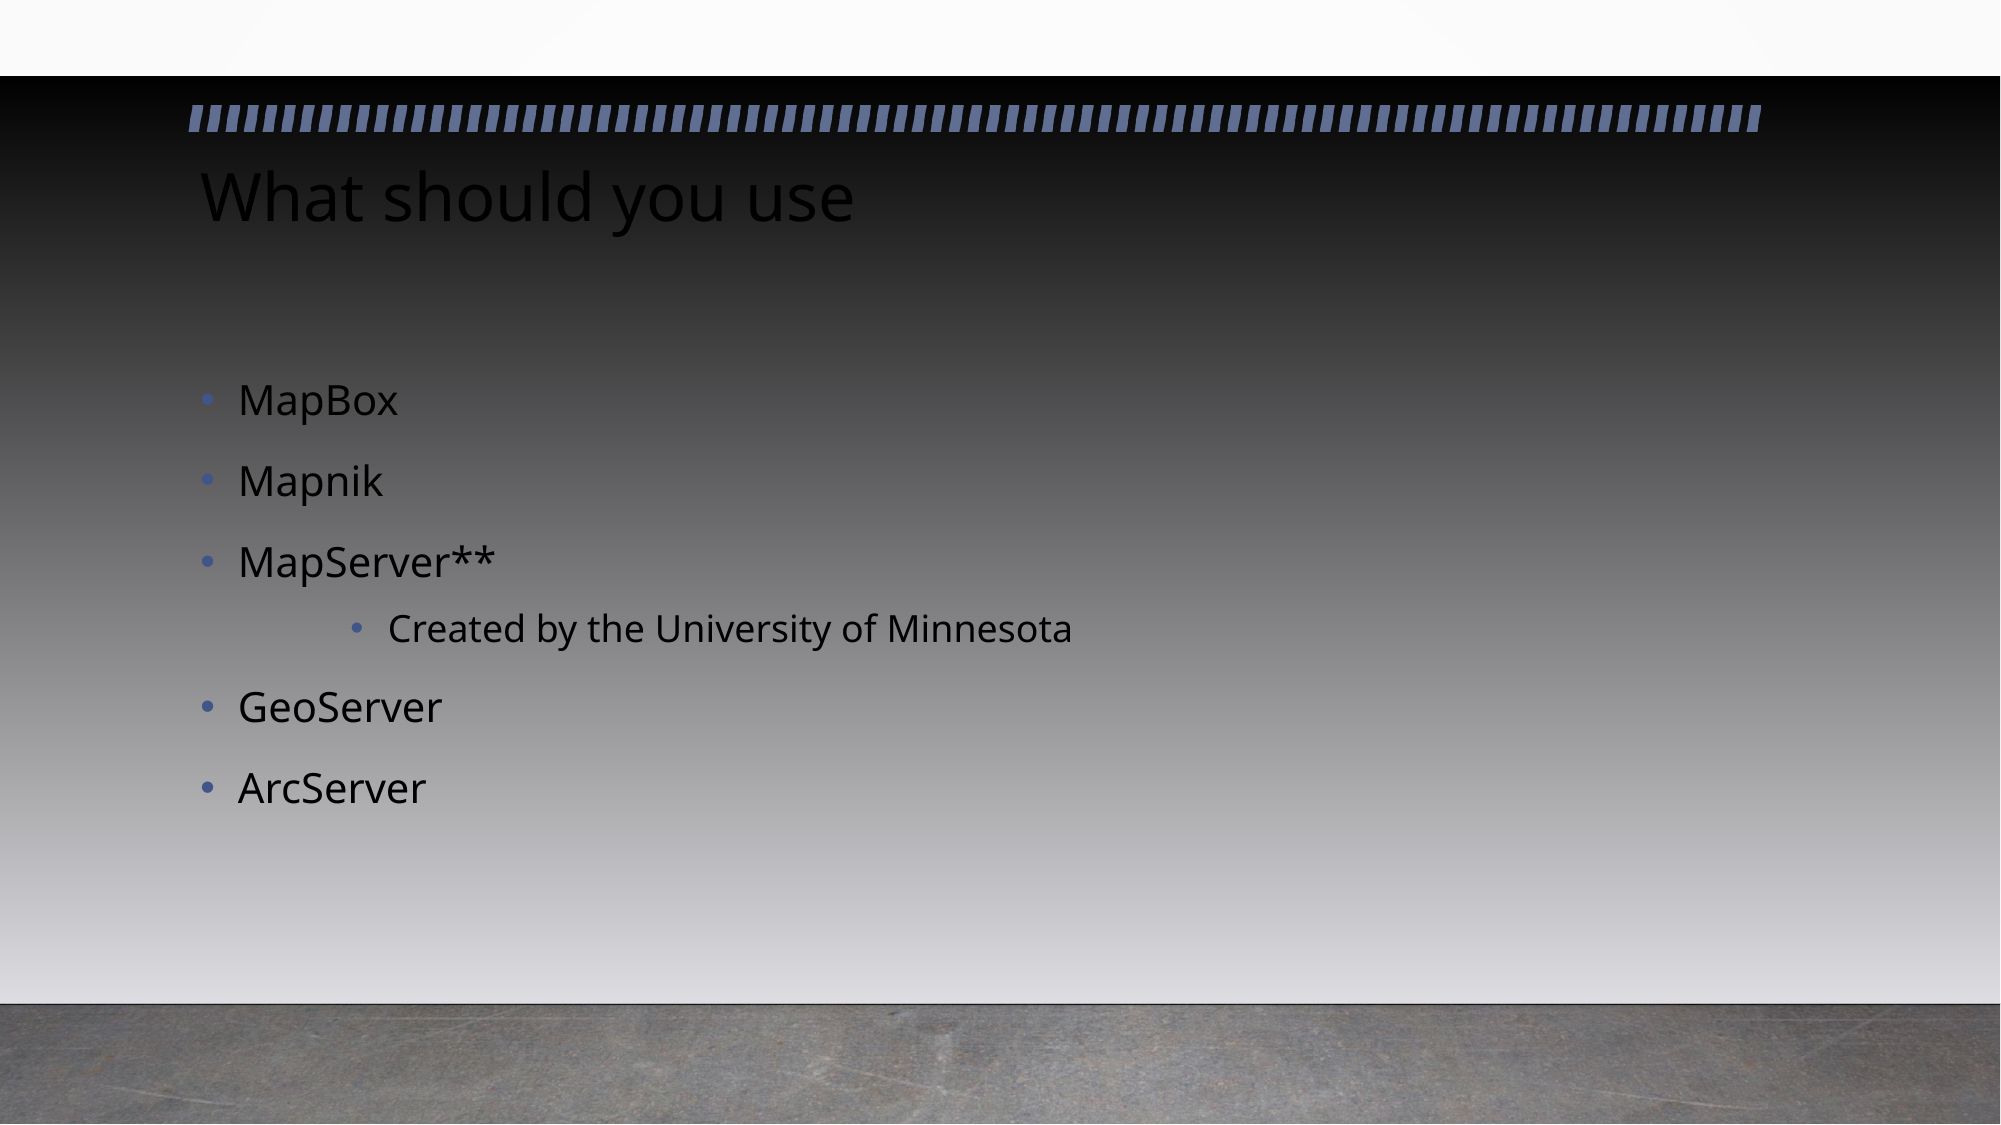

# What should you use
MapBox
Mapnik
MapServer**
Created by the University of Minnesota
GeoServer
ArcServer